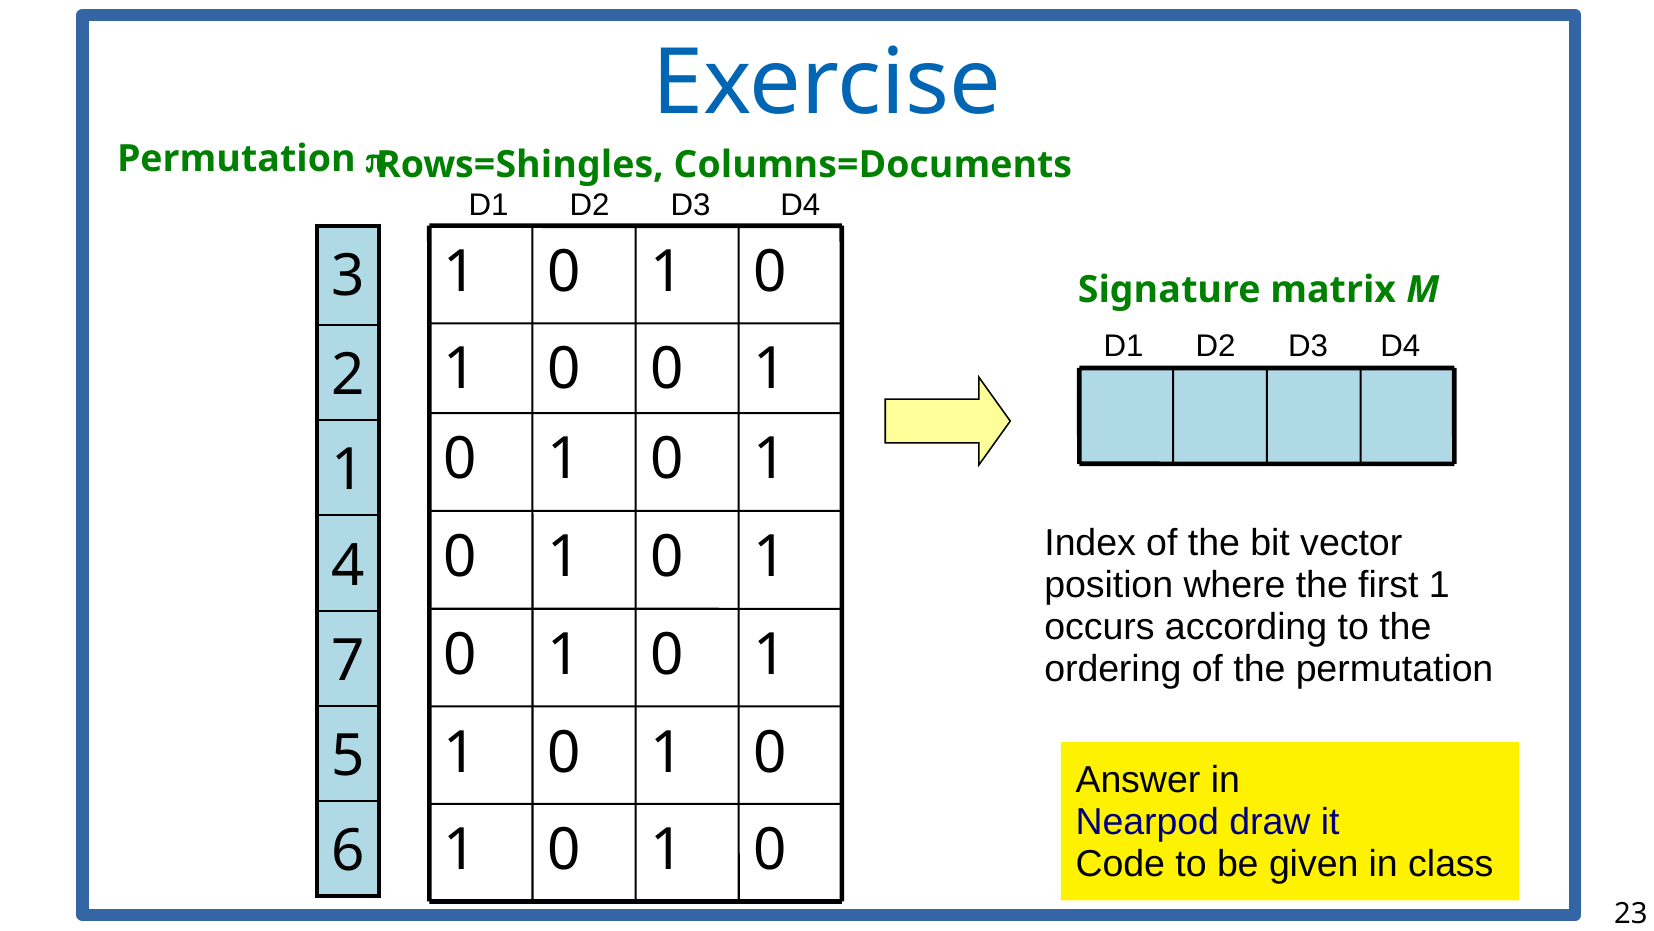

# Exercise
Permutation 
Rows=Shingles, Columns=Documents
 D1 D2 D3 D4
| 3 |
| --- |
| 2 |
| 1 |
| 4 |
| 7 |
| 5 |
| 6 |
1
0
1
0
Signature matrix M
 D1 D2 D3 D4
1
0
0
1
0
1
0
1
0
1
0
1
Index of the bit vector position where the first 1 occurs according to the ordering of the permutation
0
1
0
1
1
0
1
0
Answer in
Nearpod draw it
Code to be given in class
1
0
1
0
23